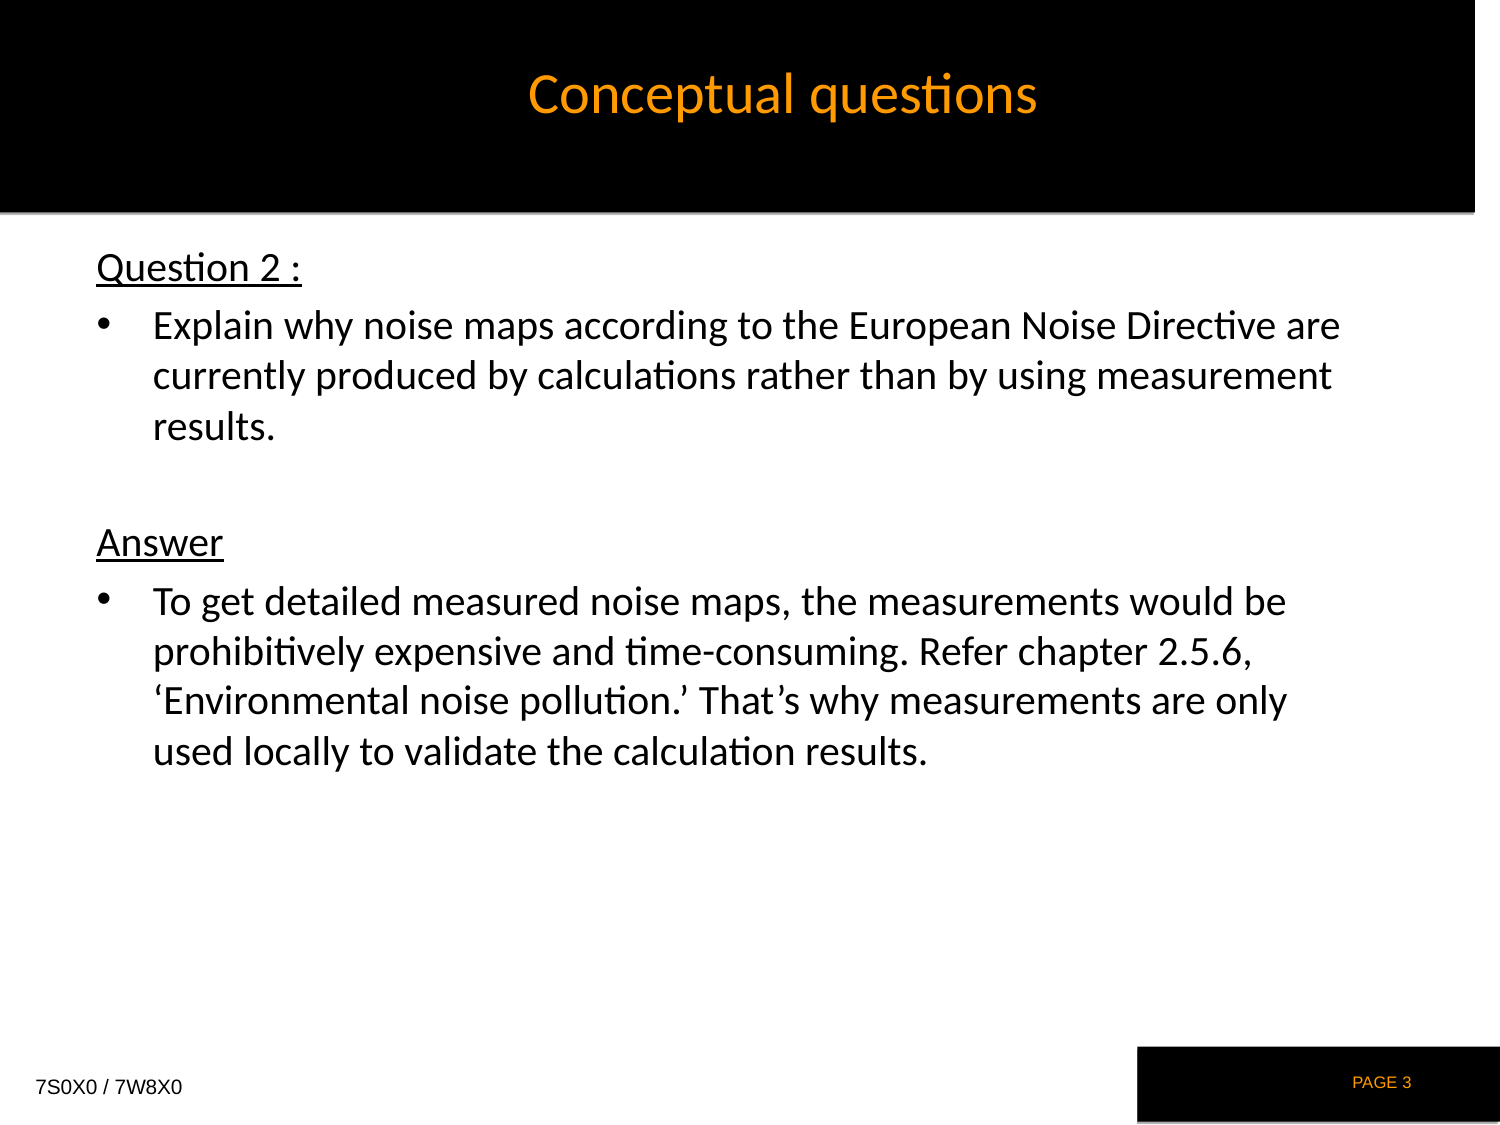

#
Conceptual questions
Question 2 :
Explain why noise maps according to the European Noise Directive are currently produced by calculations rather than by using measurement results.
Answer
To get detailed measured noise maps, the measurements would be prohibitively expensive and time-consuming. Refer chapter 2.5.6, ‘Environmental noise pollution.’ That’s why measurements are only used locally to validate the calculation results.
PAGE 3
7S0X0 / 7W8X0
2017/02/09
PAGE